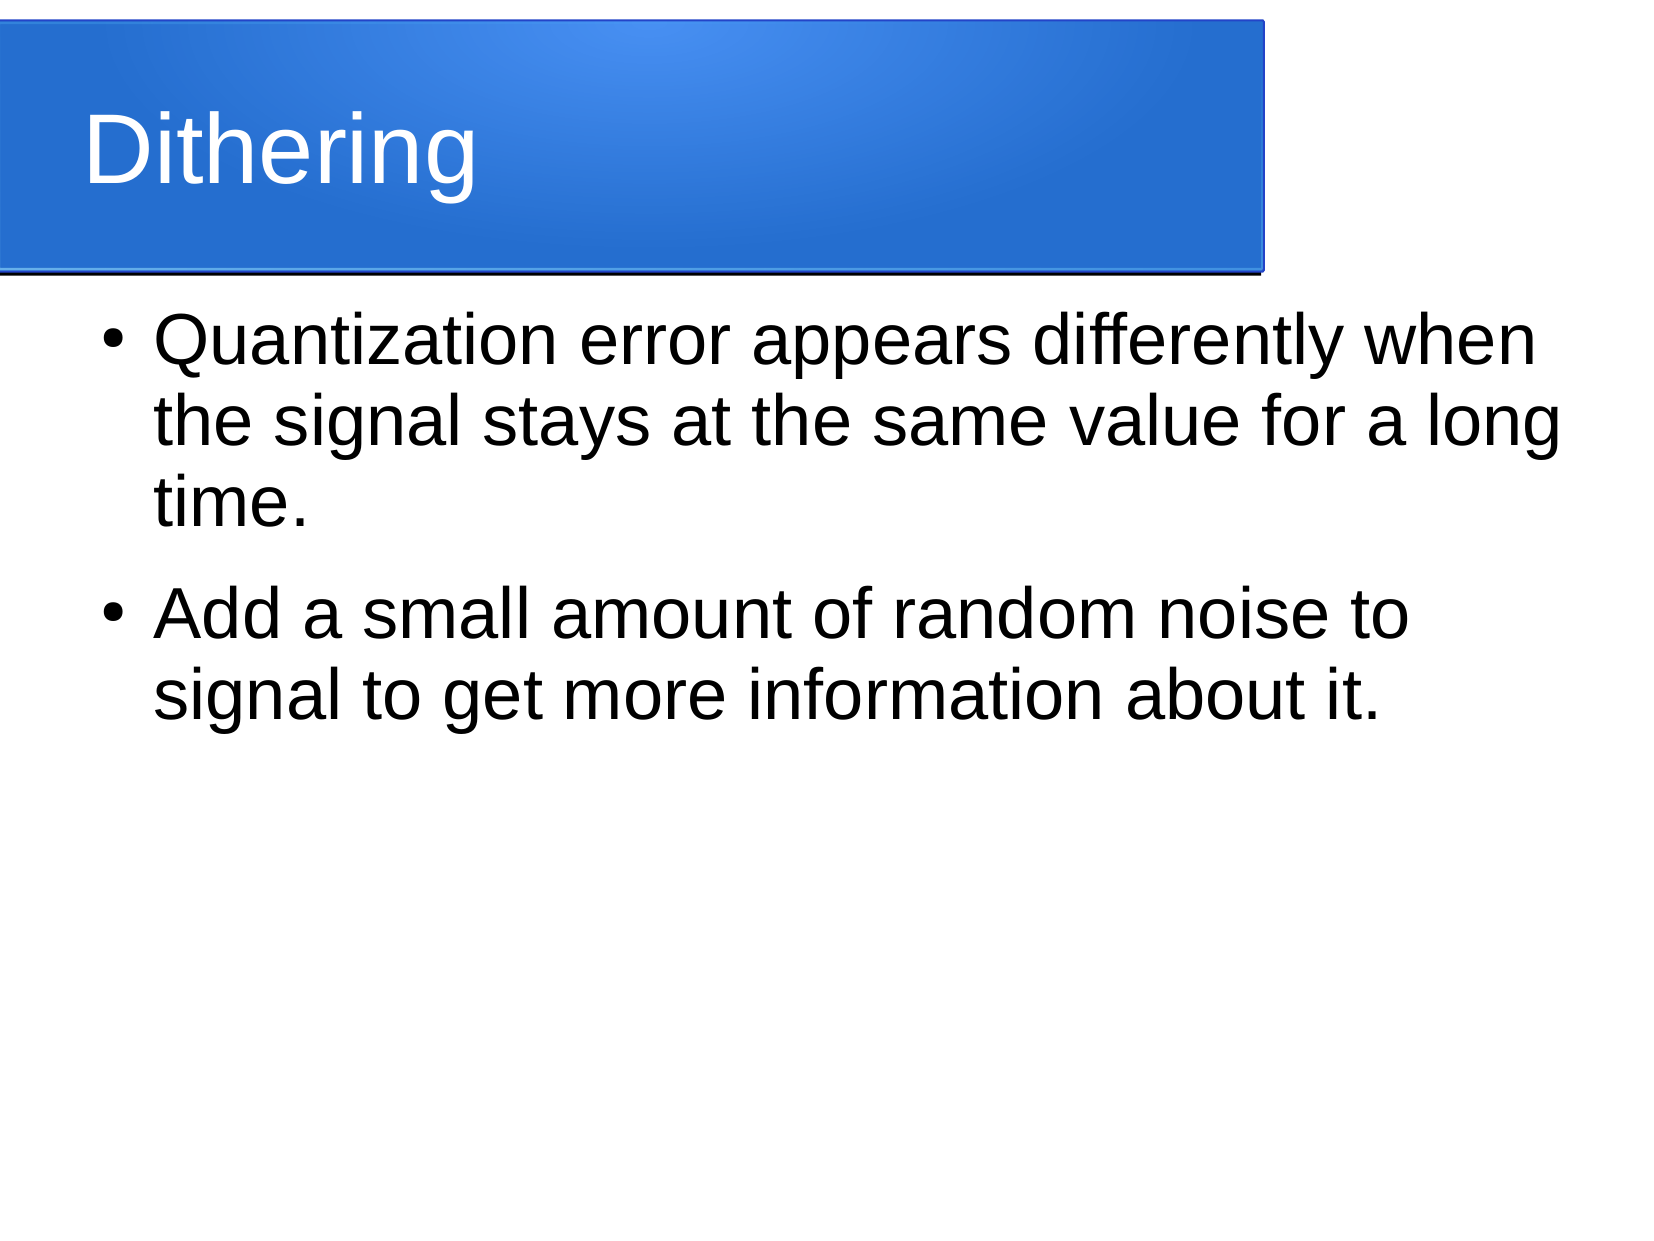

# Dithering
Quantization error appears differently when the signal stays at the same value for a long time.
Add a small amount of random noise to signal to get more information about it.